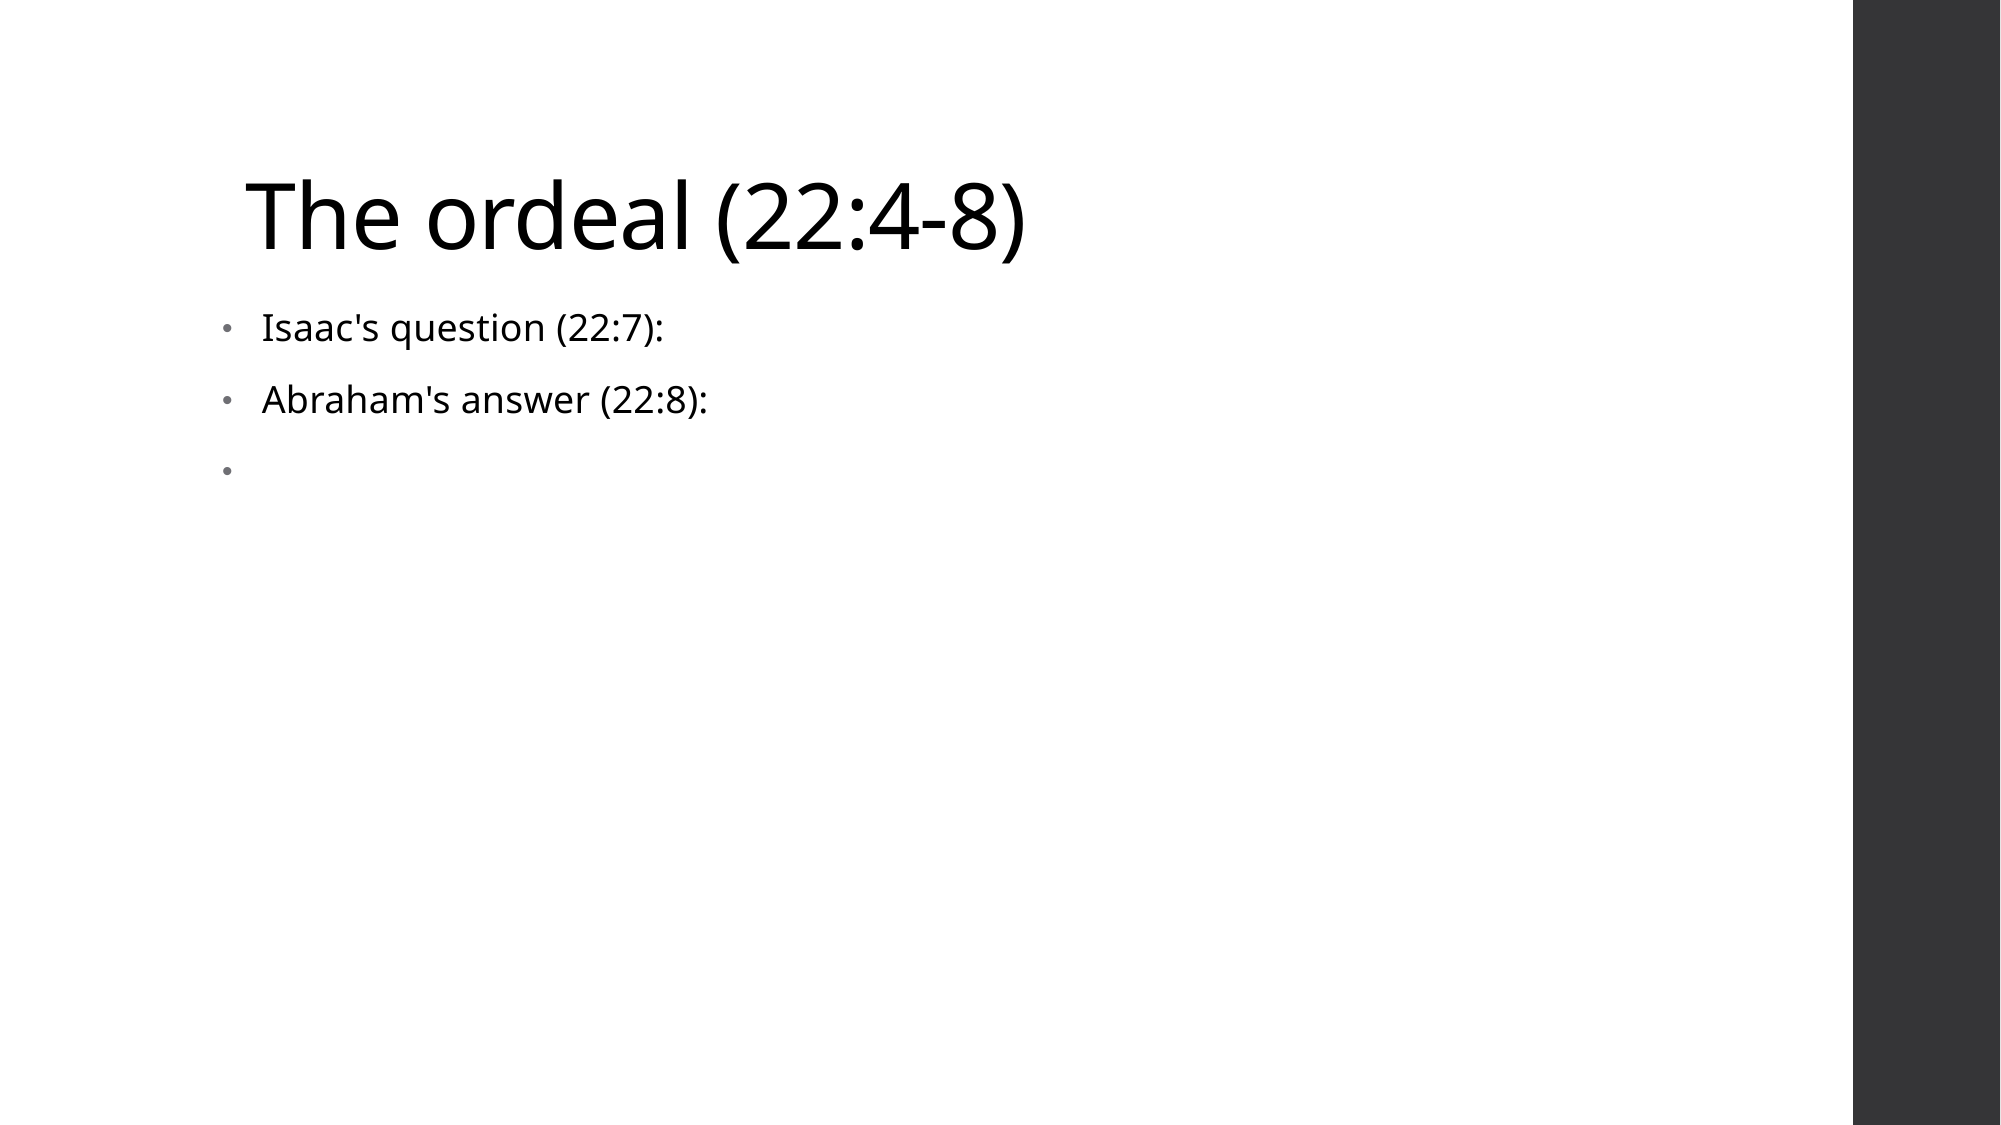

# The ordeal (22:4-8)
 Isaac's question (22:7):
 Abraham's answer (22:8):